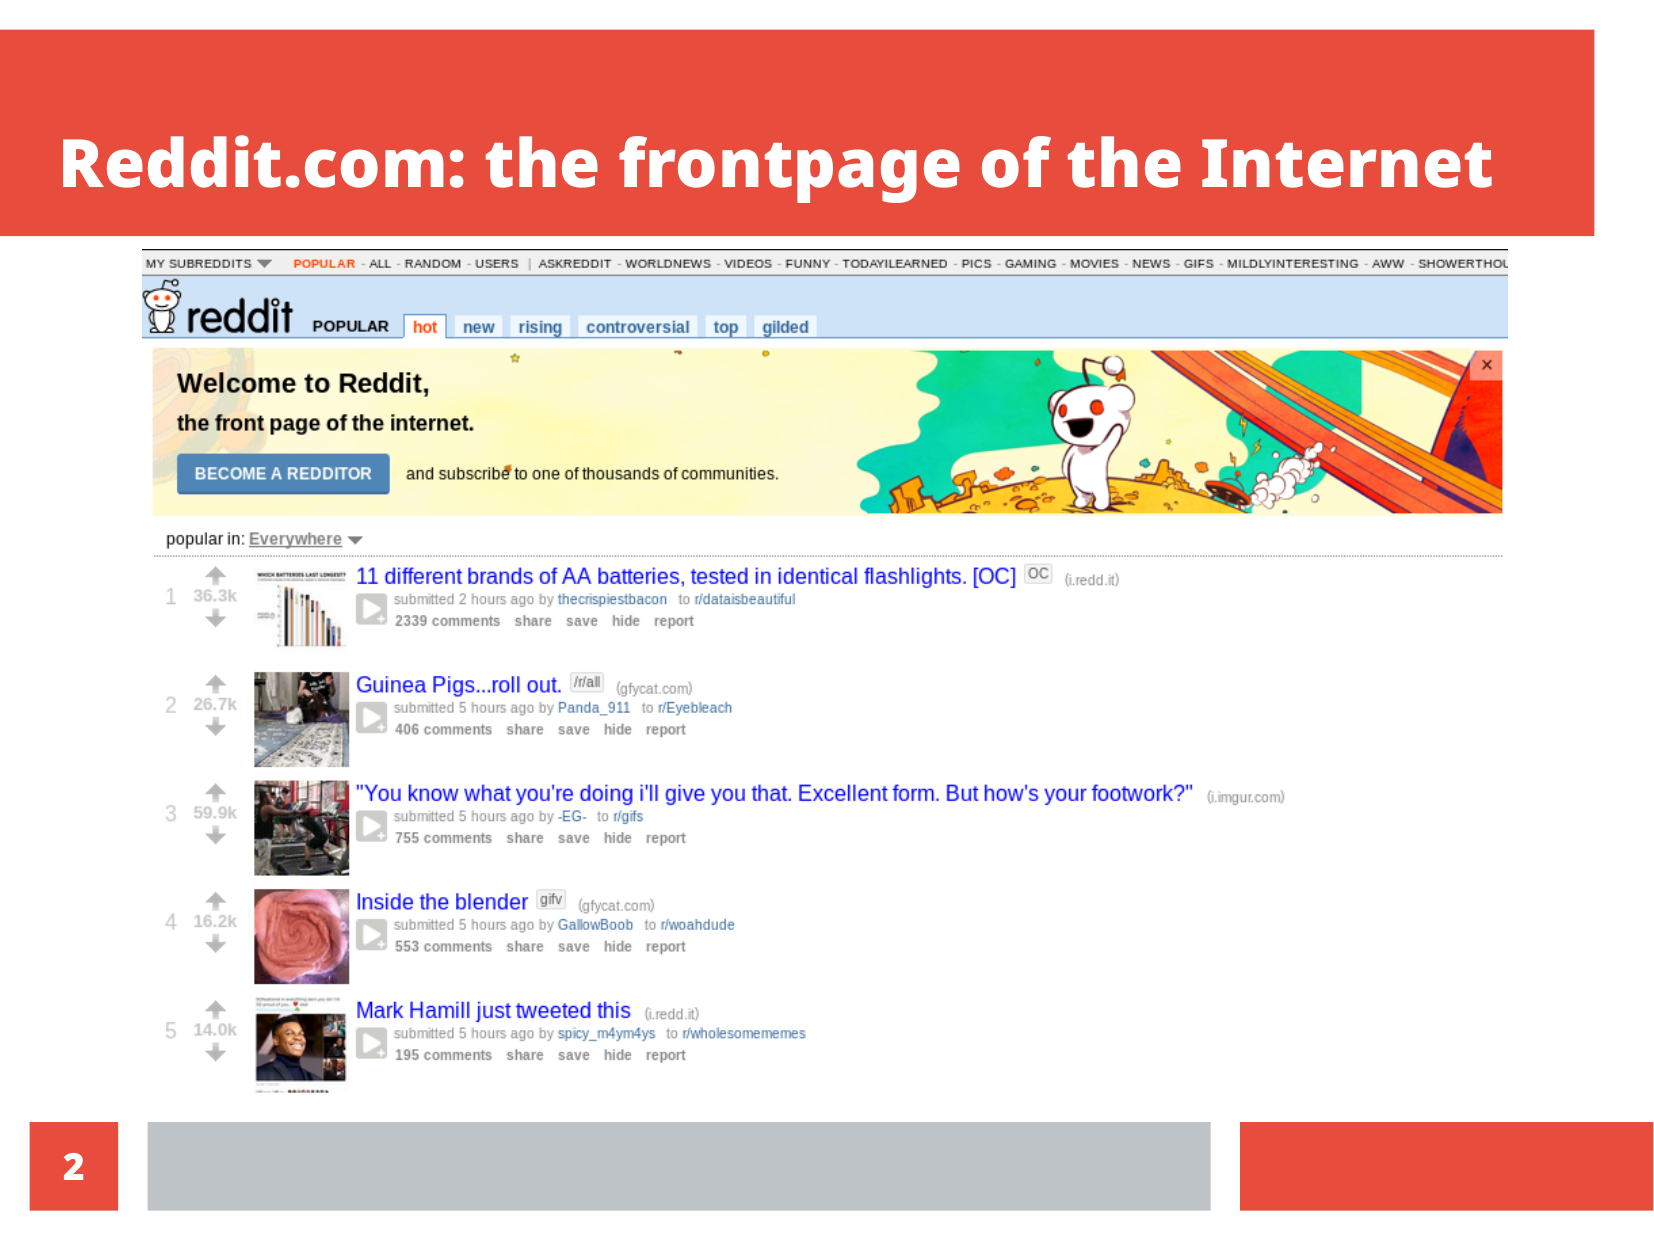

# Reddit.com: the frontpage of the Internet
2